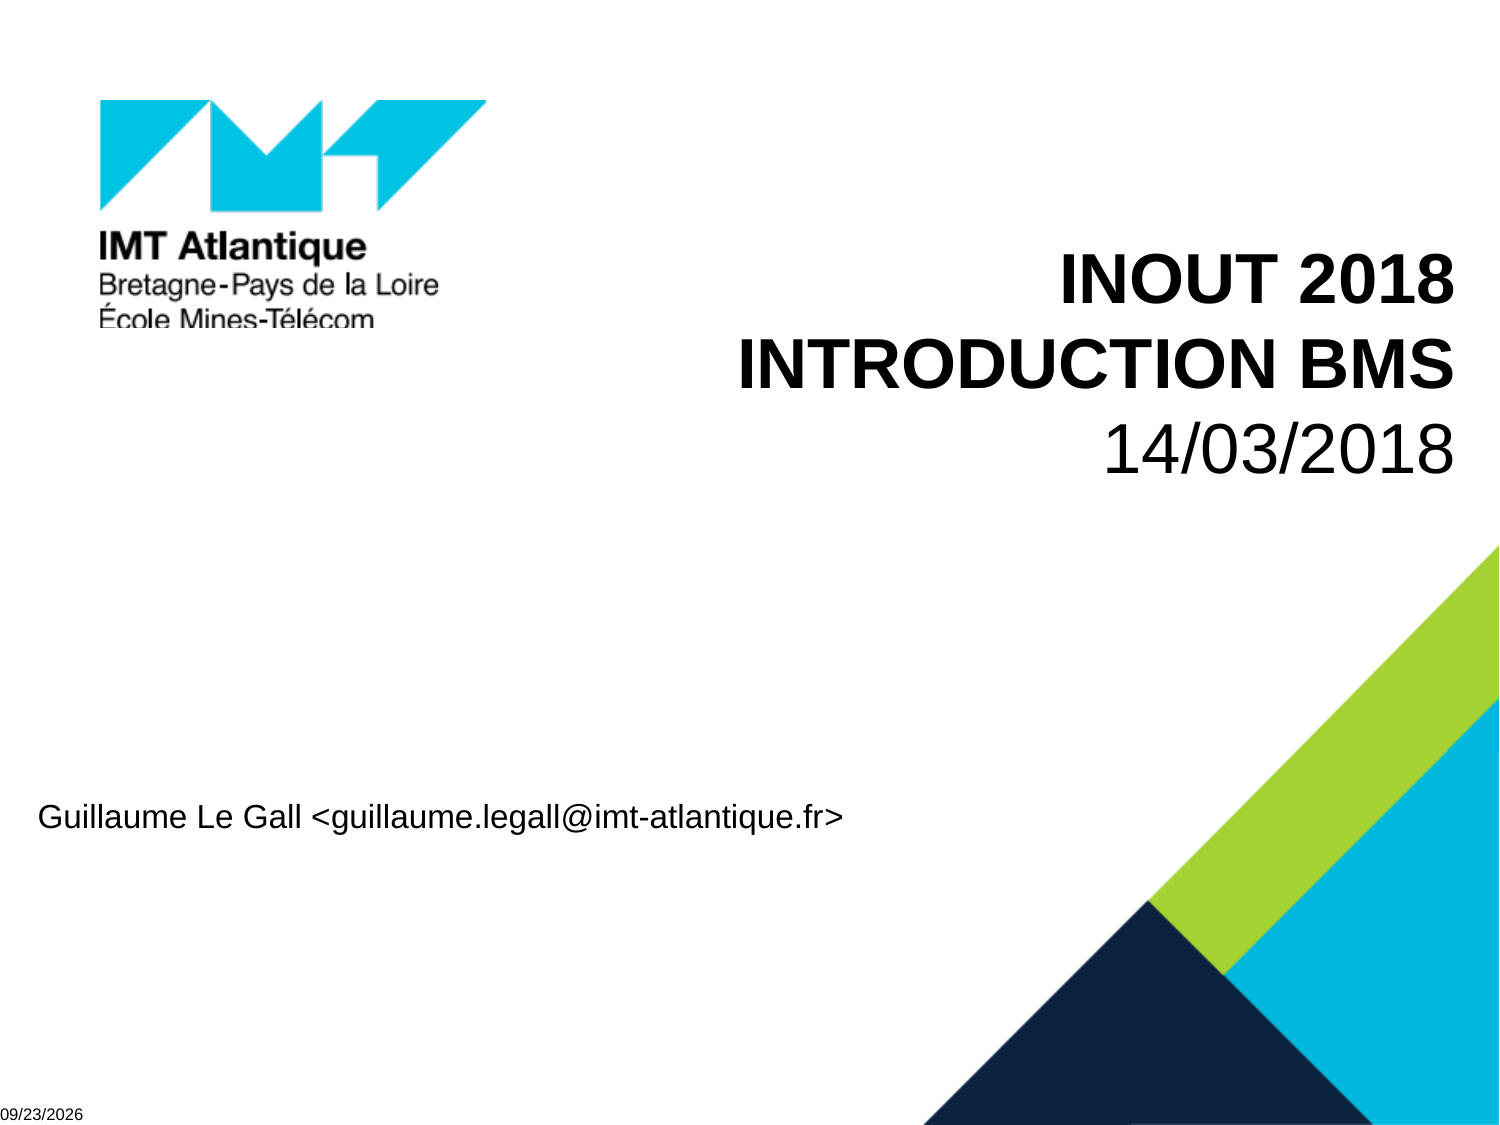

# InOut 2018
Introduction BMS
14/03/2018
Guillaume Le Gall <guillaume.legall@imt-atlantique.fr>
Titre de la présentation - menu « Insertion / En-tête et pied de page »